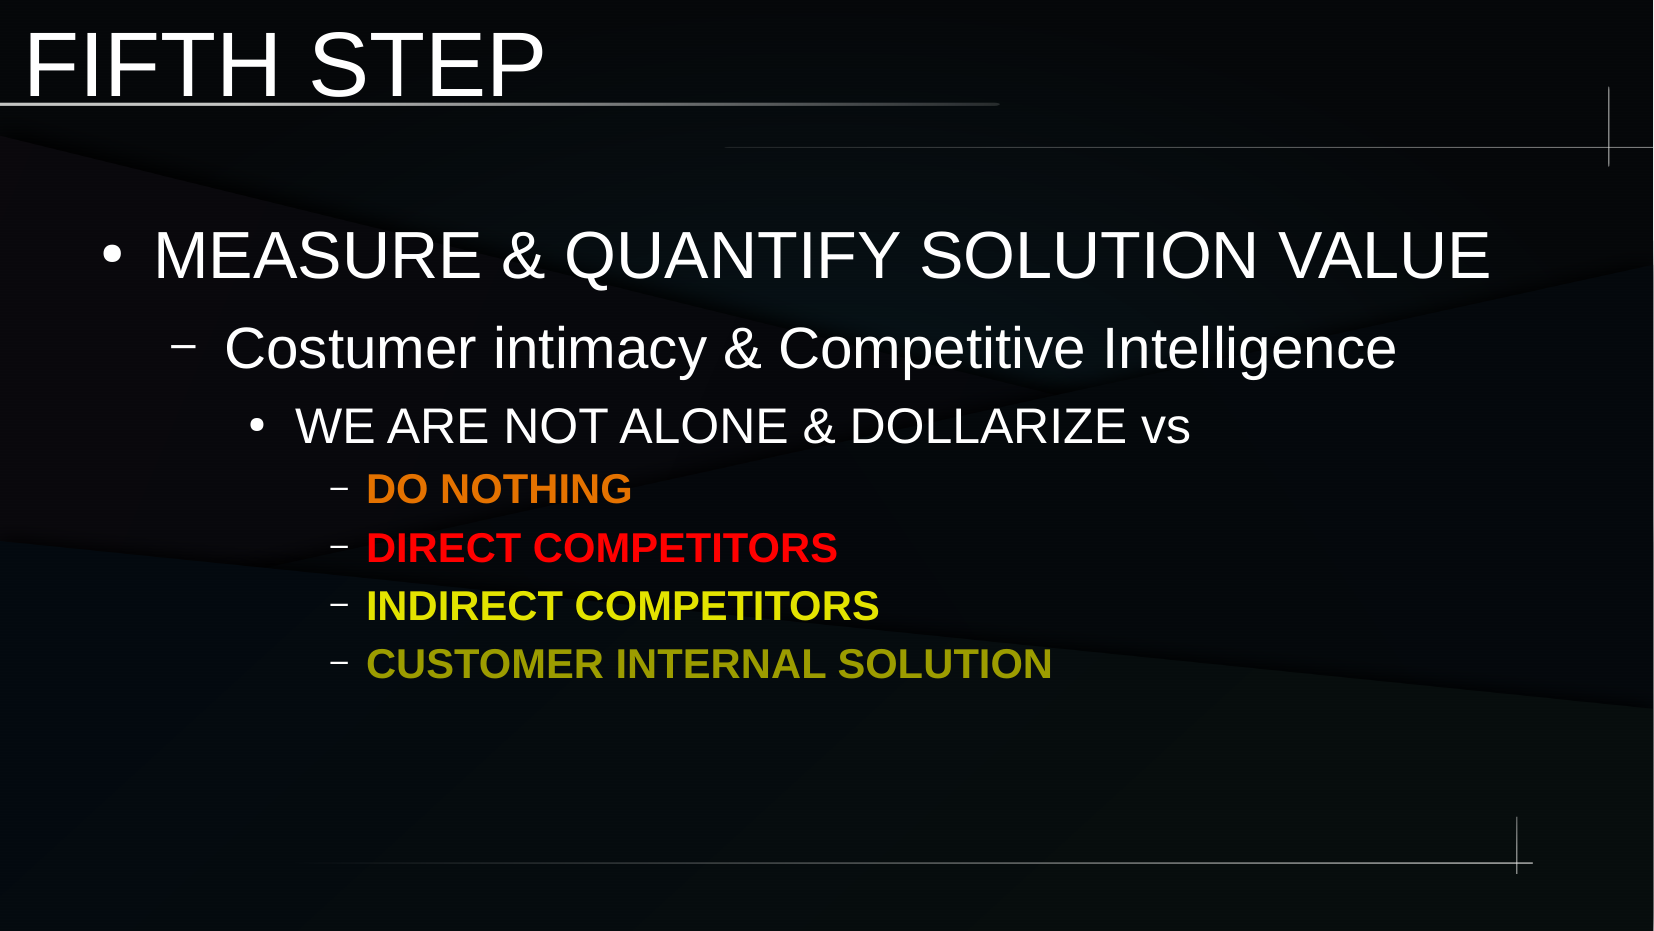

# FIFTH STEP
MEASURE & QUANTIFY SOLUTION VALUE
Costumer intimacy & Competitive Intelligence
WE ARE NOT ALONE & DOLLARIZE vs
DO NOTHING
DIRECT COMPETITORS
INDIRECT COMPETITORS
CUSTOMER INTERNAL SOLUTION